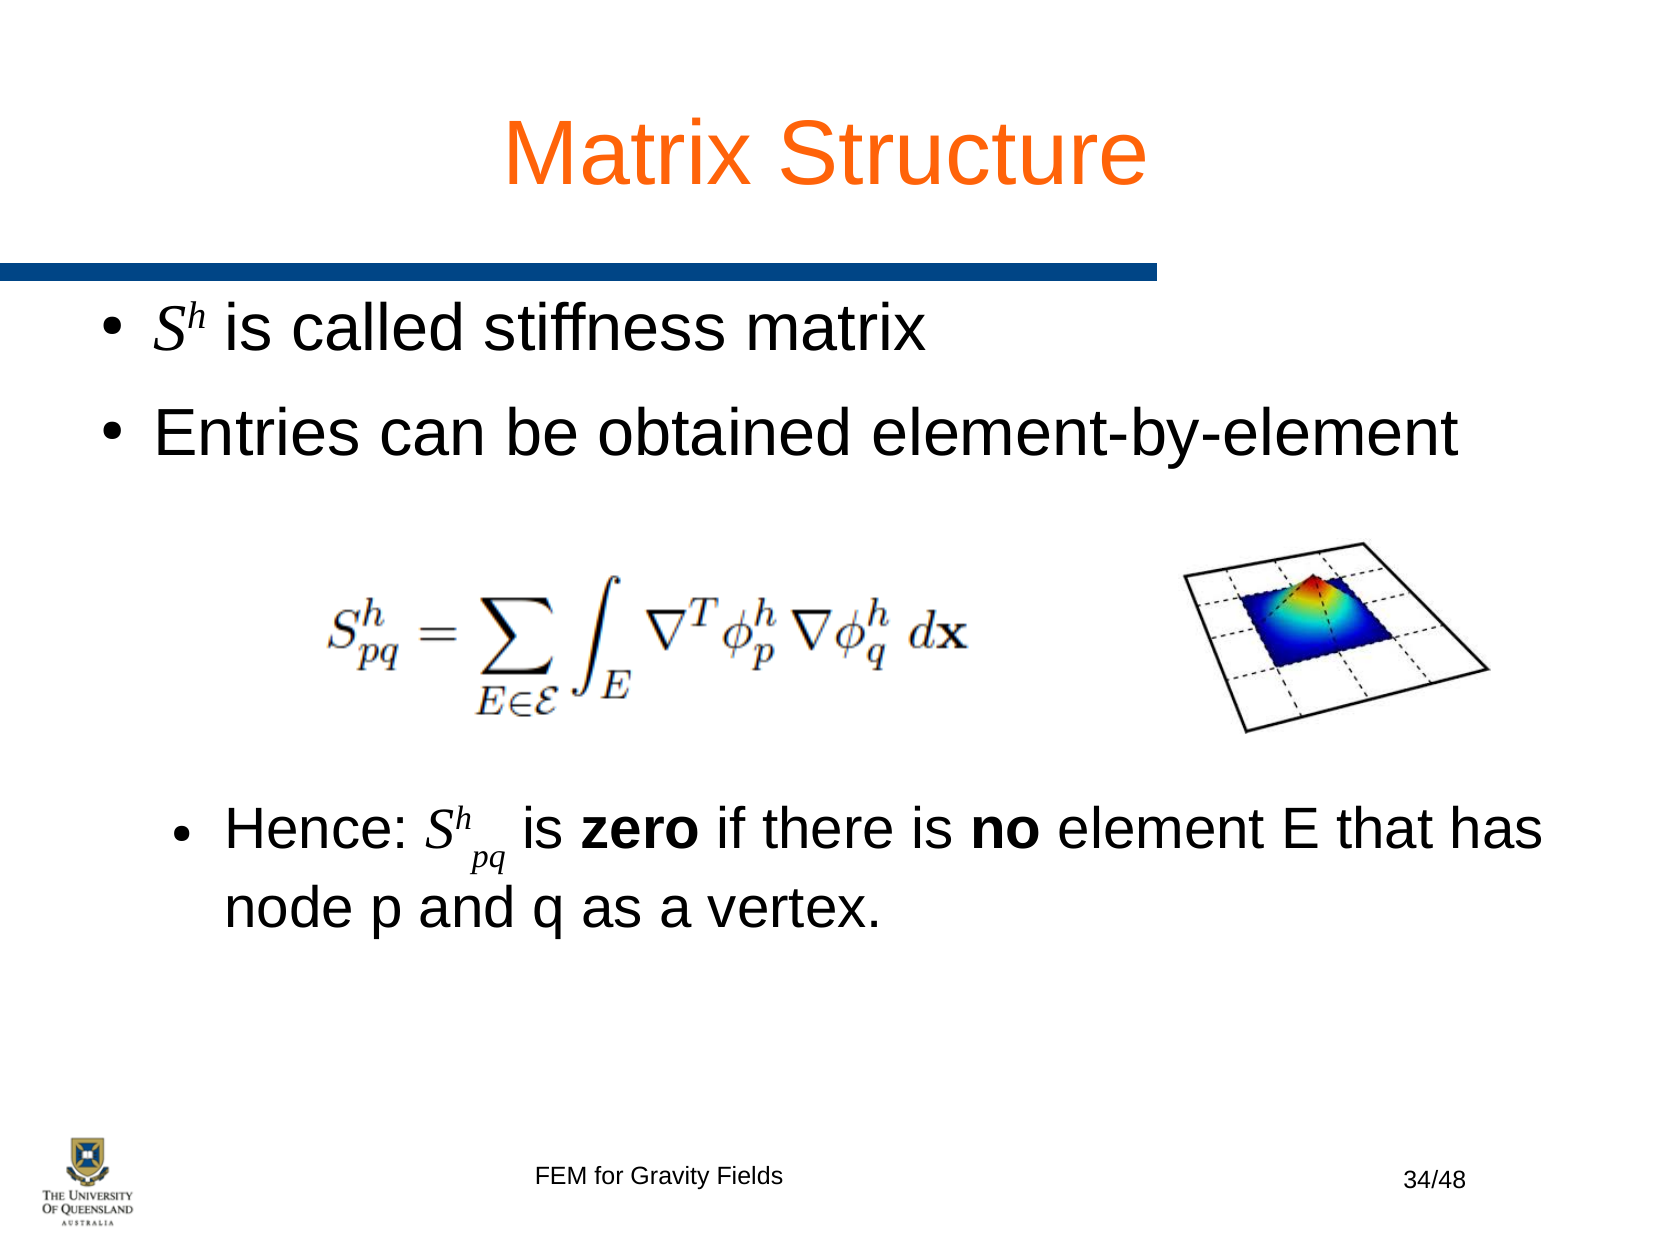

# Matrix Structure
Sh is called stiffness matrix
Entries can be obtained element-by-element
Hence: Shpq is zero if there is no element E that has node p and q as a vertex.